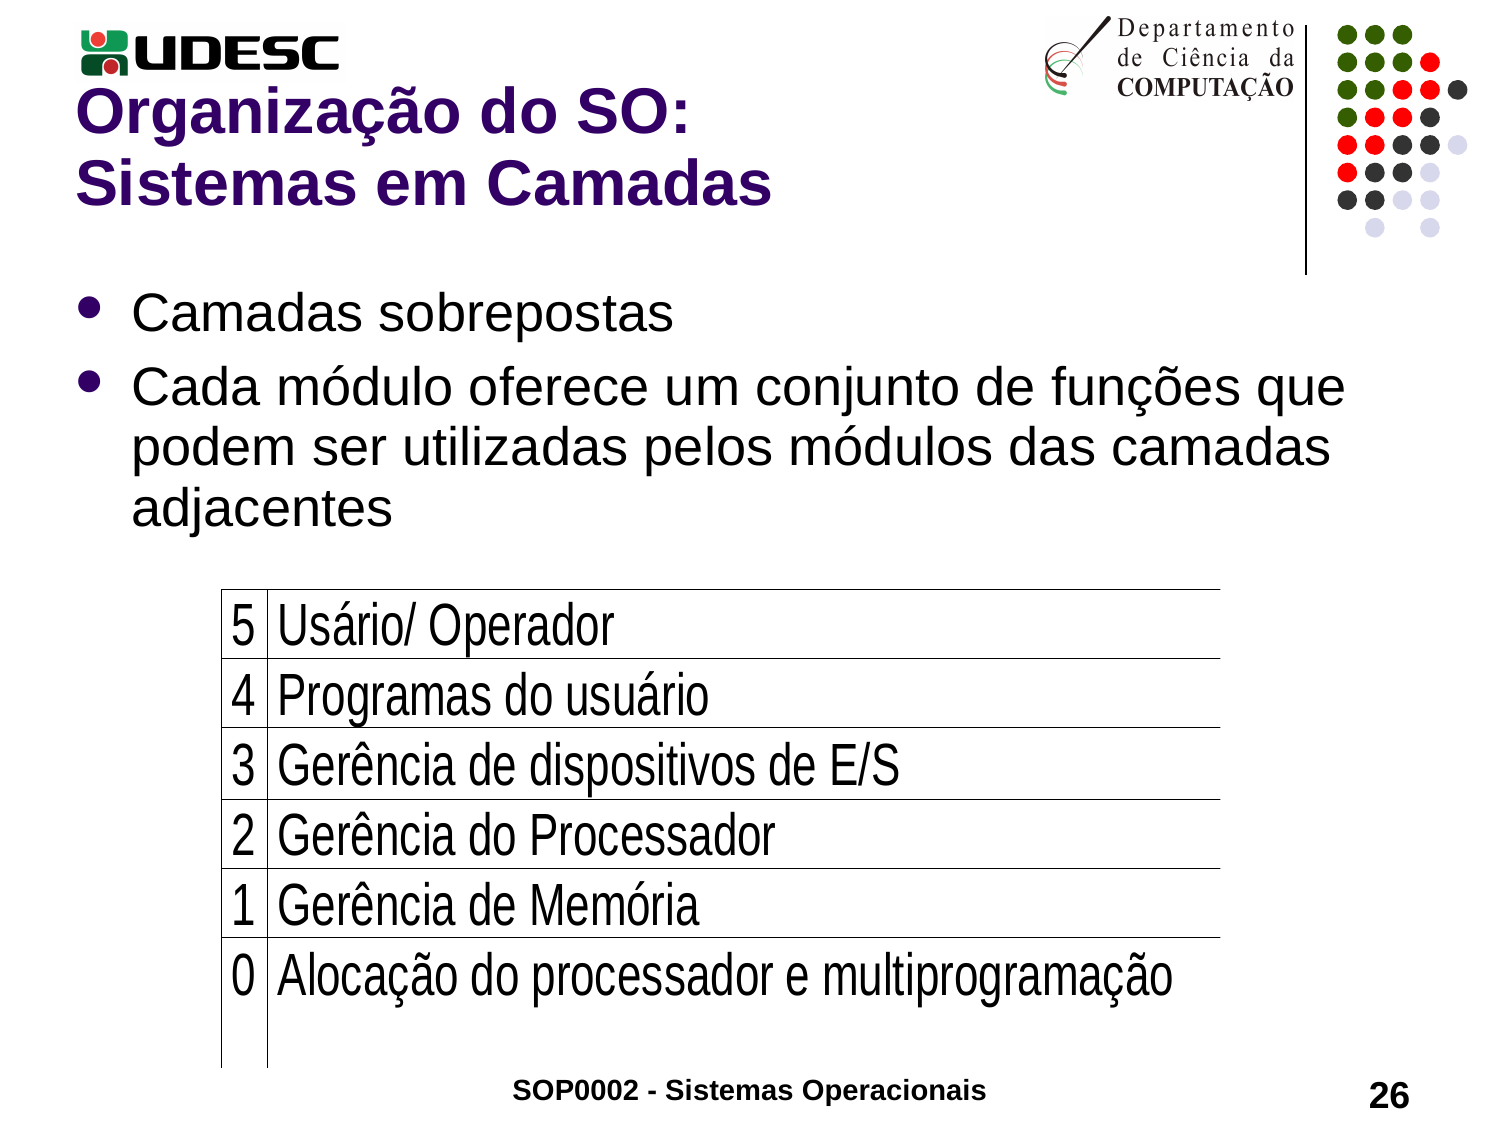

# Organização do SO: Sistemas em Camadas
Camadas sobrepostas
Cada módulo oferece um conjunto de funções que podem ser utilizadas pelos módulos das camadas adjacentes
26